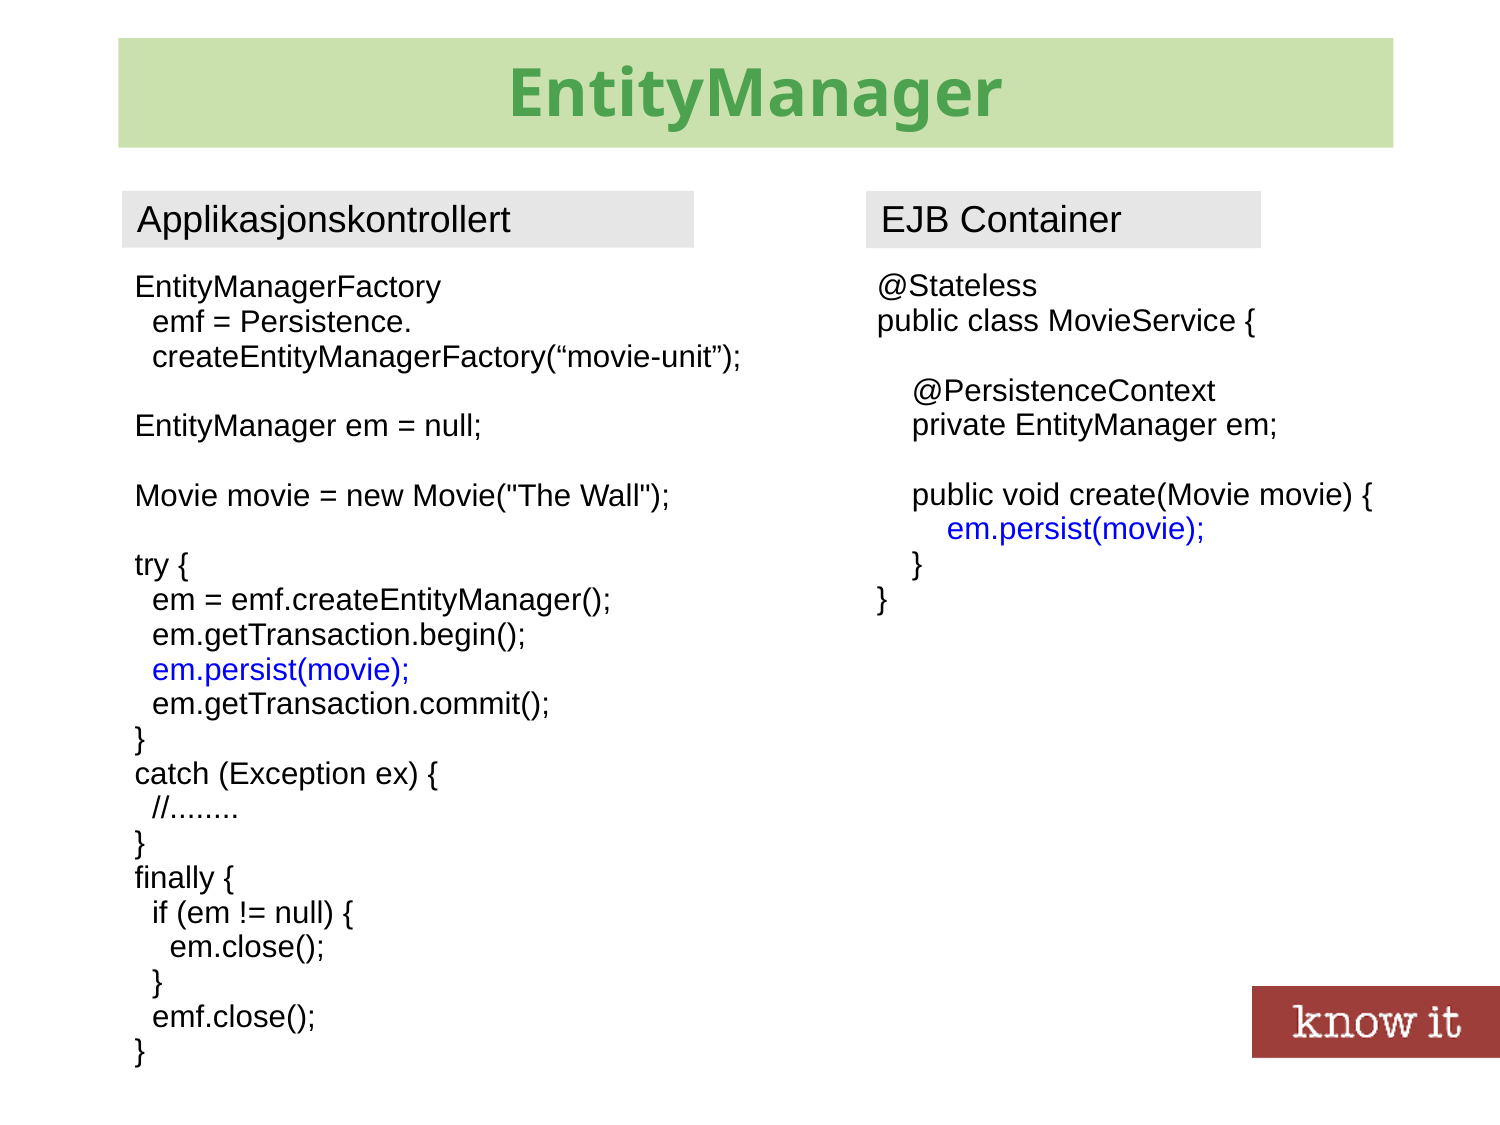

EntityManager
Applikasjonskontrollert
EJB Container
@Stateless
public class MovieService {
 @PersistenceContext
 private EntityManager em;
 public void create(Movie movie) {
 em.persist(movie);
 }
}
EntityManagerFactory
 emf = Persistence.
 createEntityManagerFactory(“movie-unit”);
EntityManager em = null;
Movie movie = new Movie("The Wall");
try {
 em = emf.createEntityManager();
 em.getTransaction.begin();
 em.persist(movie);
 em.getTransaction.commit();
}
catch (Exception ex) {
 //........
}
finally {
 if (em != null) {
 em.close();
 }
 emf.close();
}